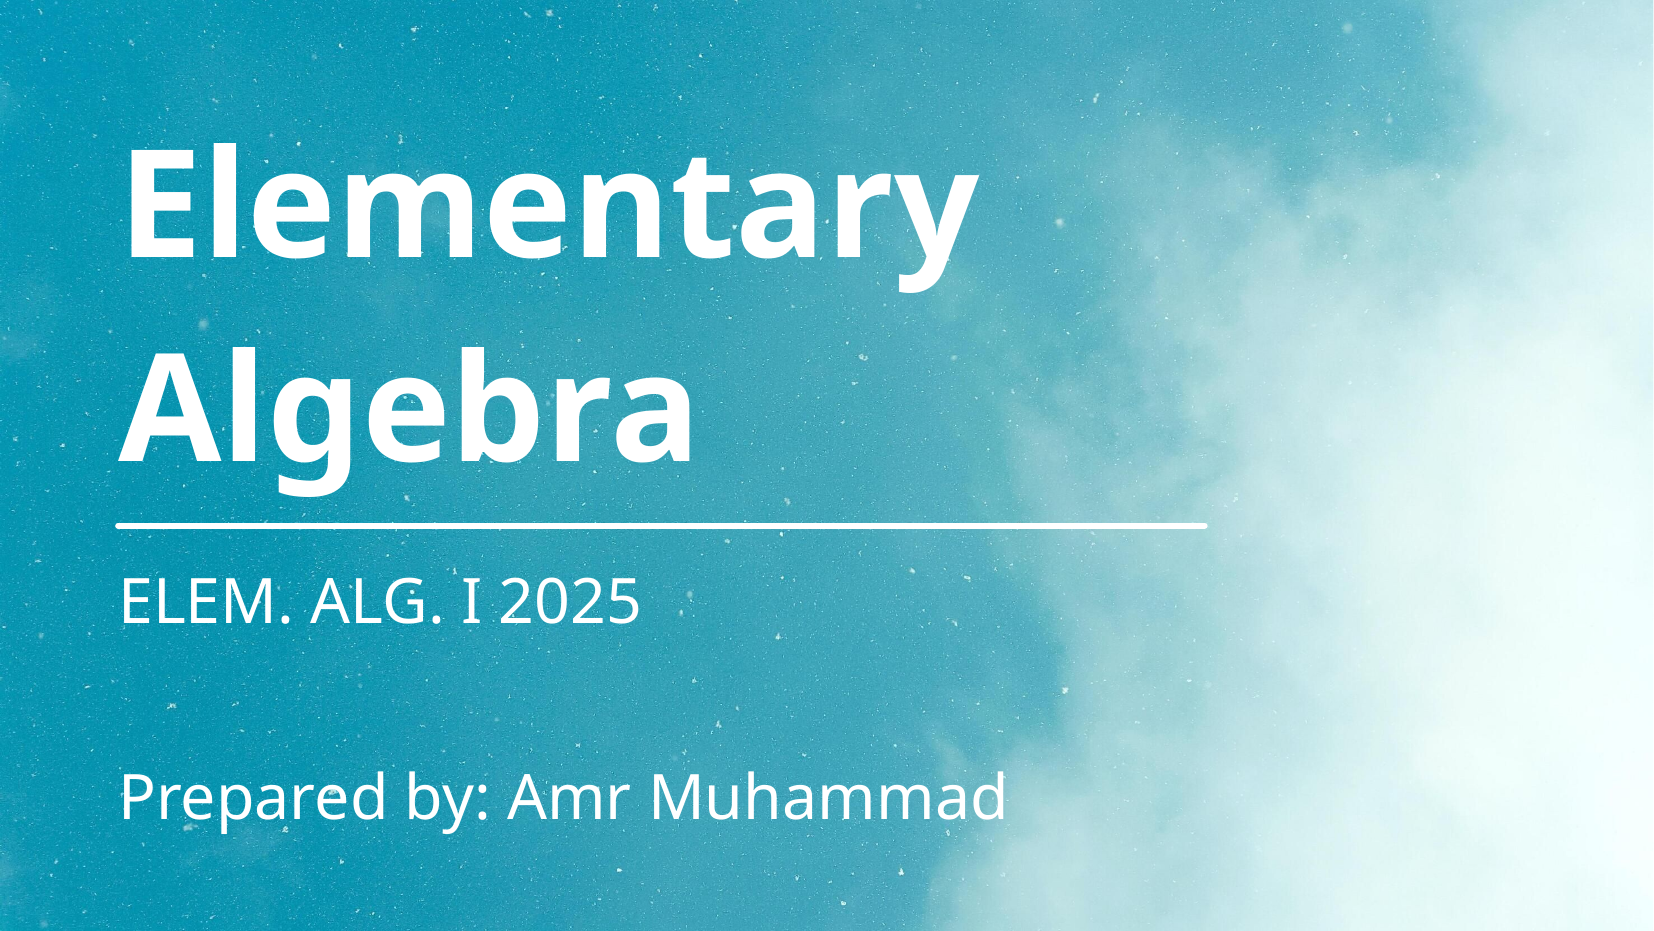

# Elementary Algebra
ELEM. ALG. I 2025
Prepared by: Amr Muhammad